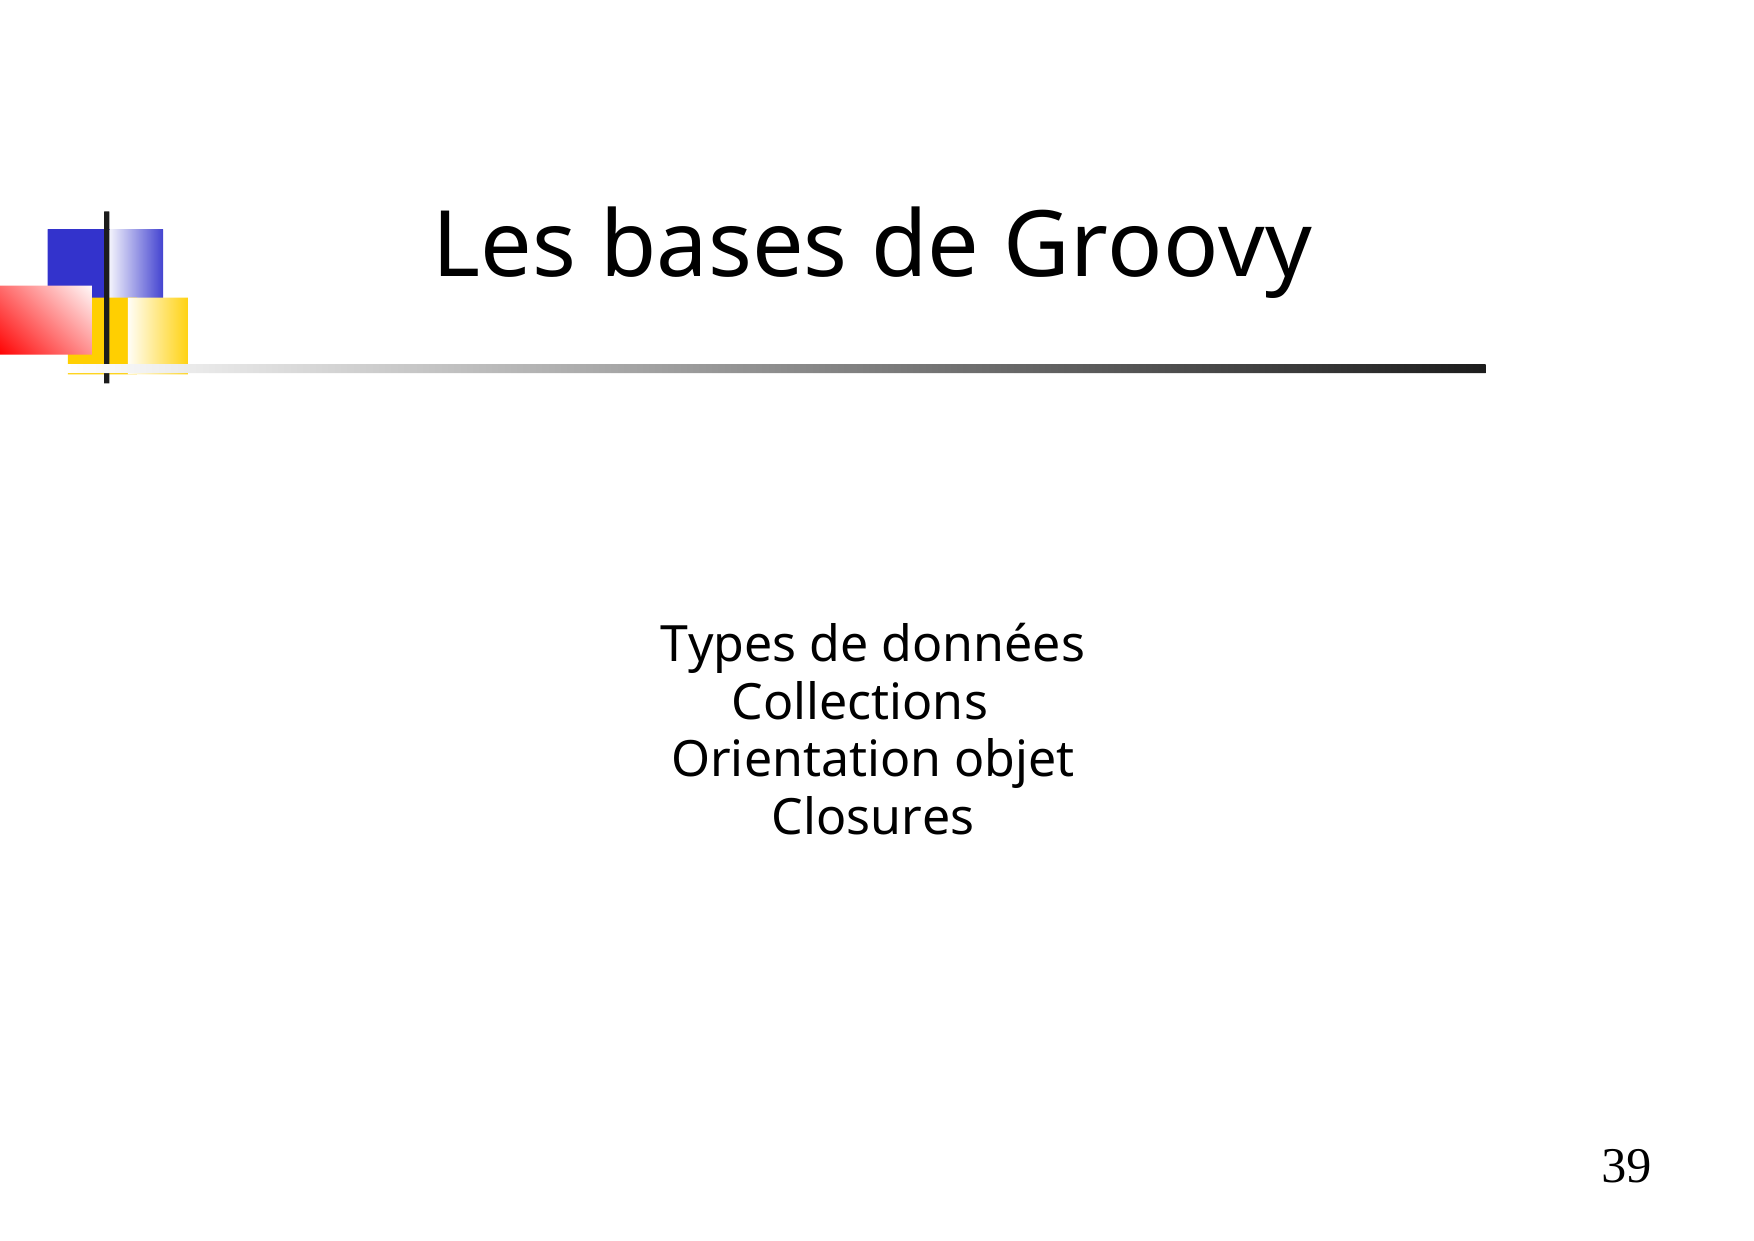

# Les bases de Groovy
Types de données
Collections
Orientation objet
Closures